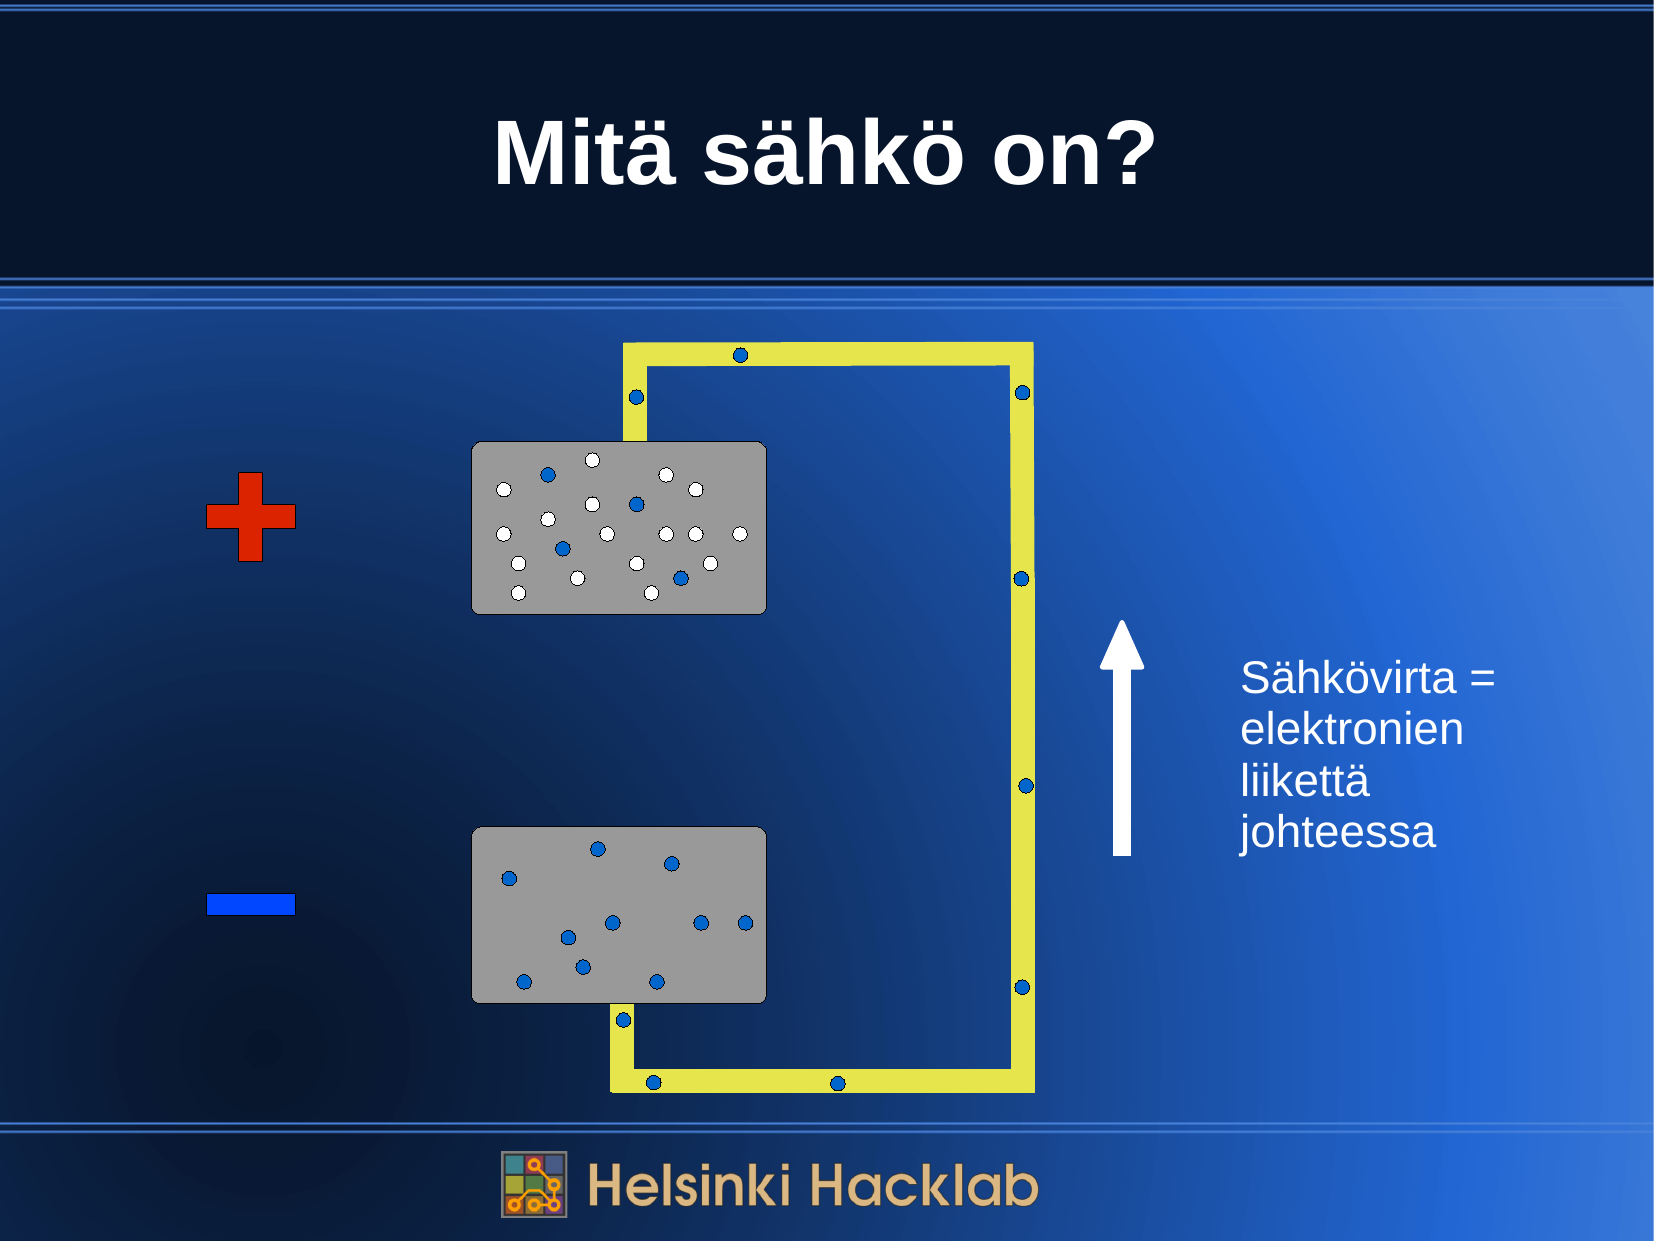

# Mitä sähkö on?
Sähkövirta =
elektronien liikettä
johteessa